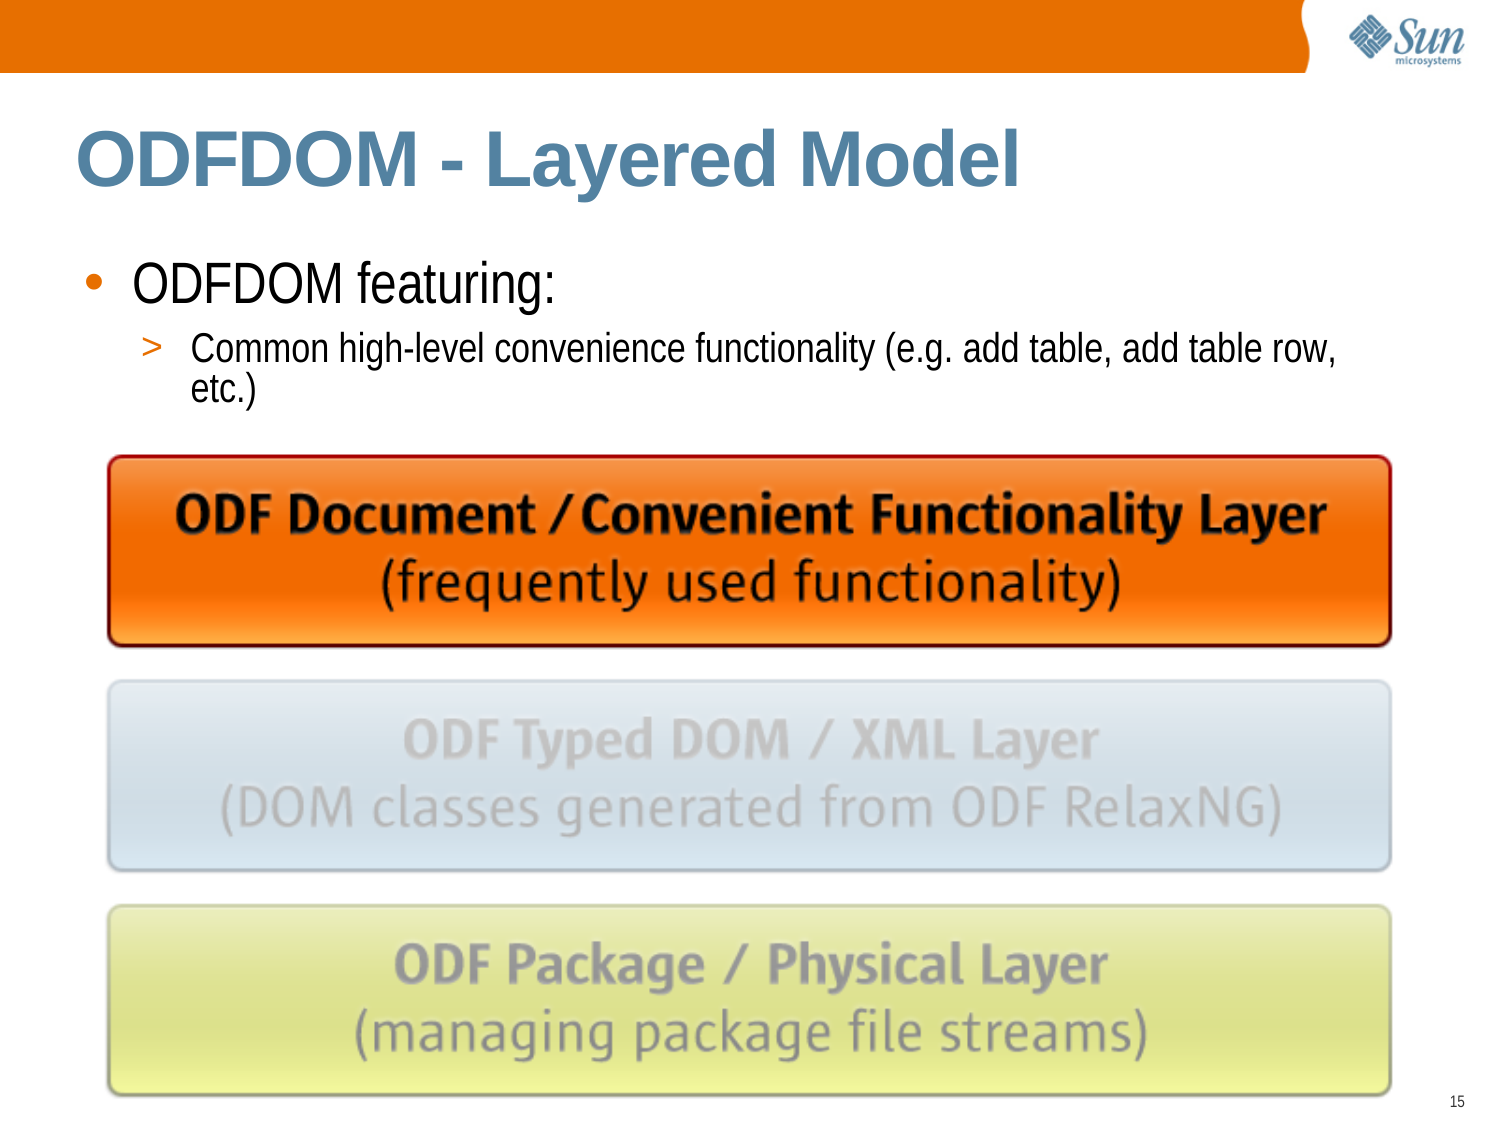

# ODFDOM - Layered Model
ODFDOM featuring:
Common high-level convenience functionality (e.g. add table, add table row, etc.)